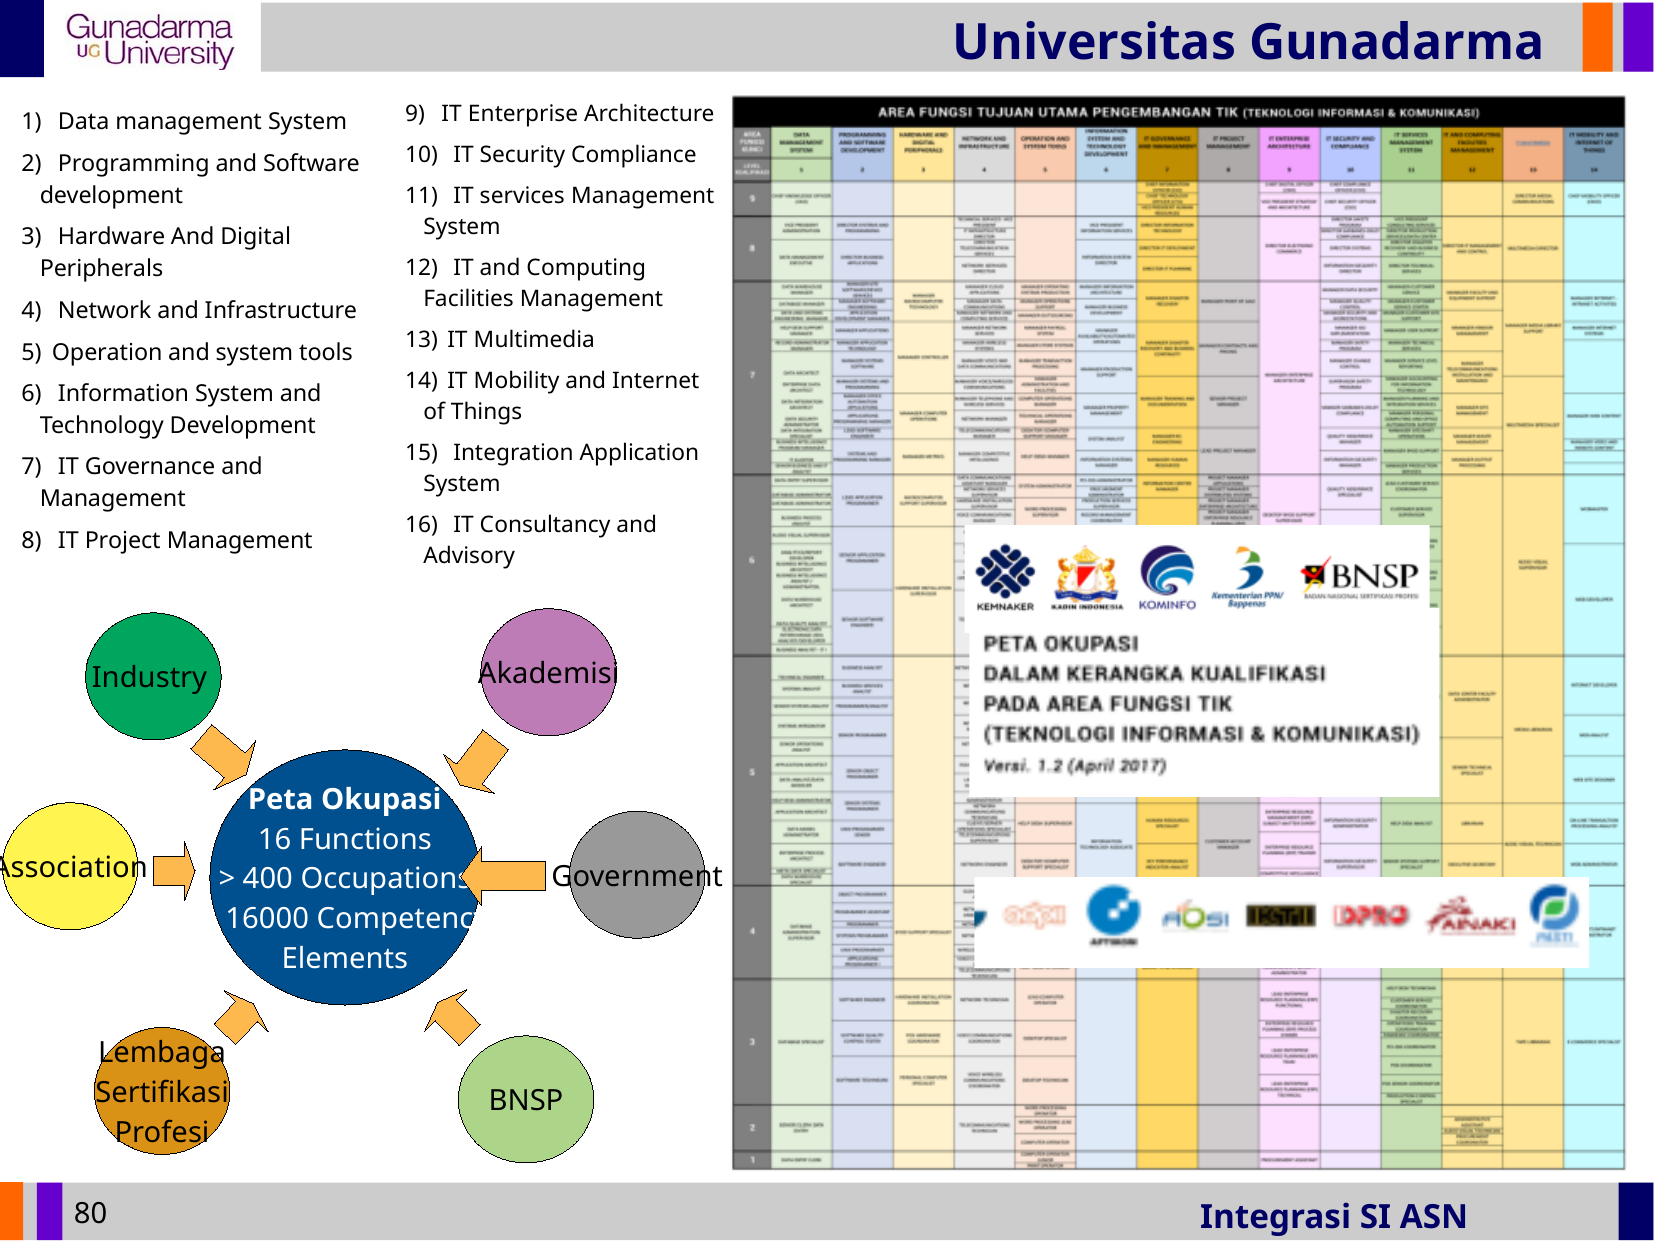

IT Enterprise Architecture
 IT Security Compliance
 IT services Management System
 IT and Computing Facilities Management
 IT Multimedia
 IT Mobility and Internet of Things
 Integration Application System
 IT Consultancy and Advisory
# Data management System
 Programming and Software development
 Hardware And Digital Peripherals
 Network and Infrastructure
 Operation and system tools
 Information System and Technology Development
 IT Governance and Management
 IT Project Management
Akademisi
Industry
Peta Okupasi
16 Functions
> 400 Occupations
> 16000 Competency
Elements
Association
Government
Lembaga
Sertifikasi
Profesi
BNSP